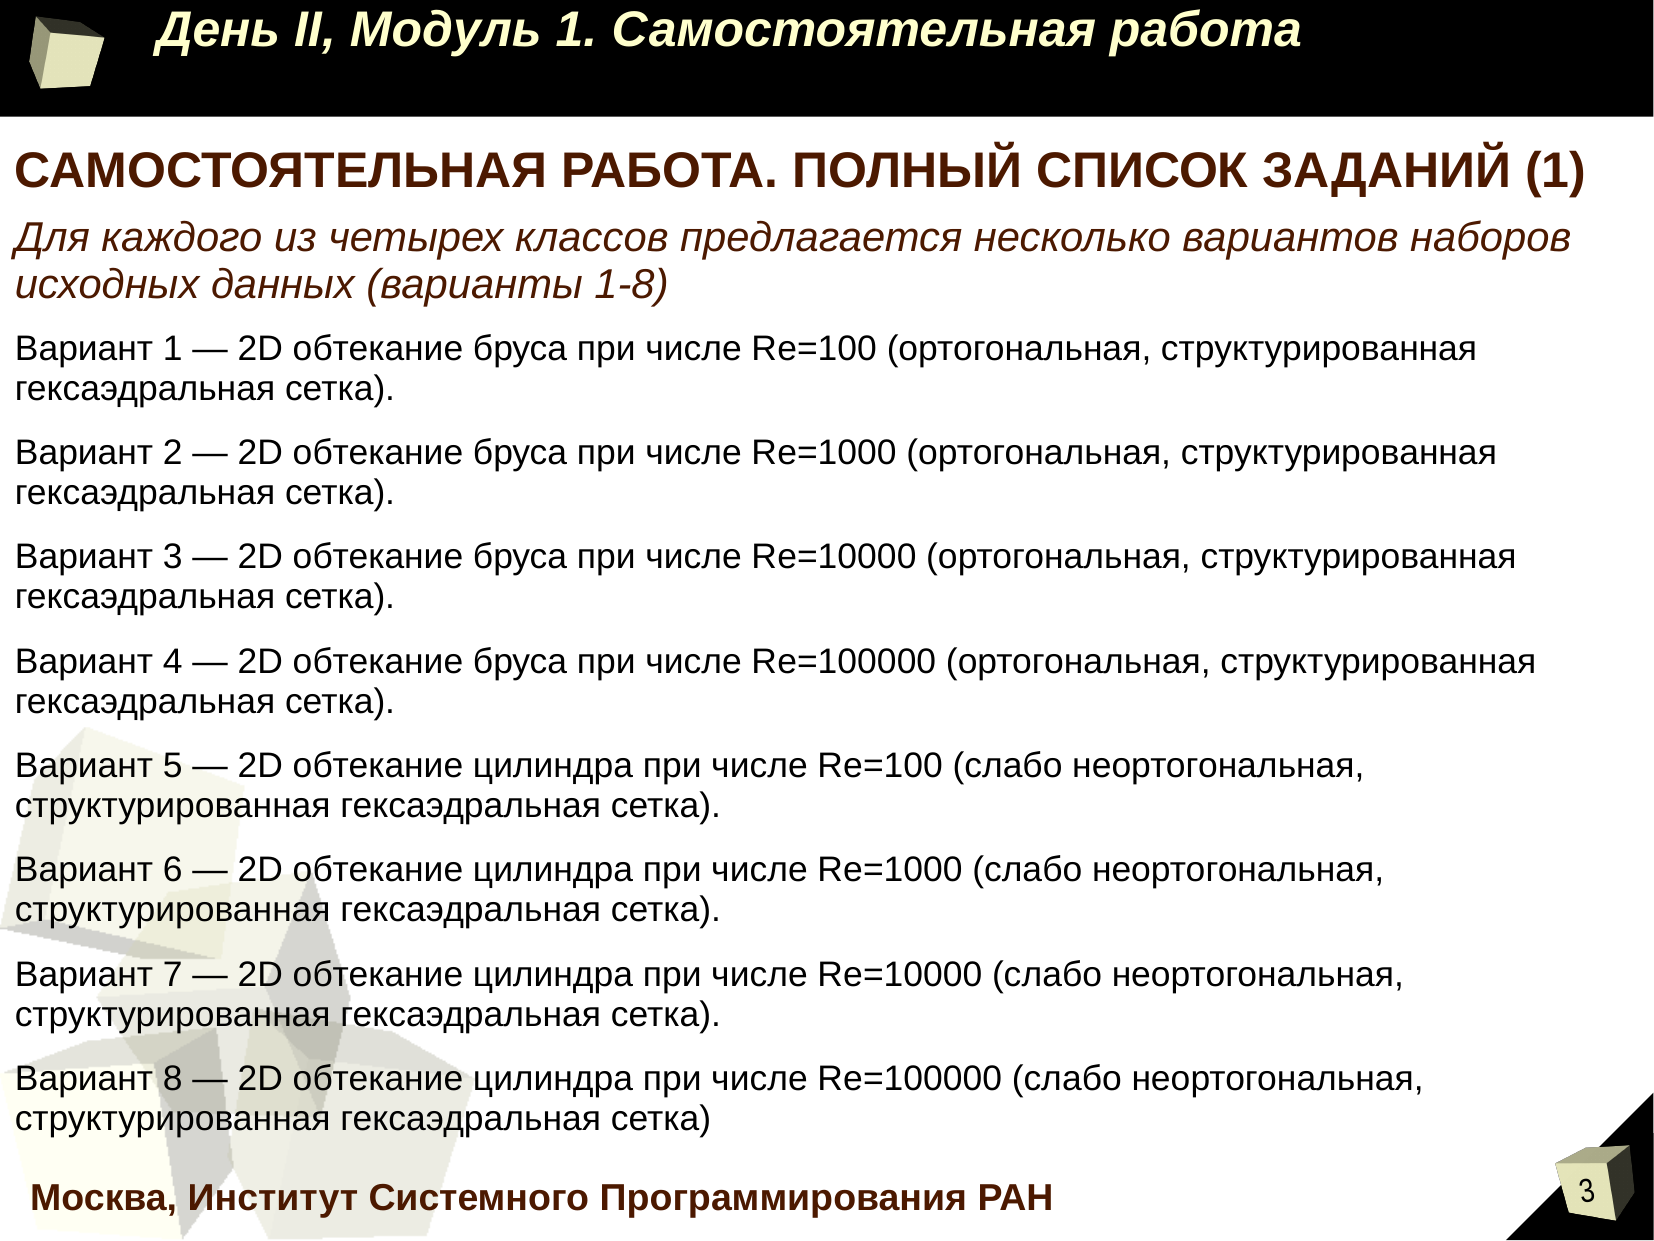

САМОСТОЯТЕЛЬНАЯ РАБОТА. ПОЛНЫЙ СПИСОК ЗАДАНИЙ (1)
Для каждого из четырех классов предлагается несколько вариантов наборов исходных данных (варианты 1-8)
Вариант 1 — 2D обтекание бруса при числе Re=100 (ортогональная, структурированная гексаэдральная сетка).
Вариант 2 — 2D обтекание бруса при числе Re=1000 (ортогональная, структурированная гексаэдральная сетка).
Вариант 3 — 2D обтекание бруса при числе Re=10000 (ортогональная, структурированная гексаэдральная сетка).
Вариант 4 — 2D обтекание бруса при числе Re=100000 (ортогональная, структурированная гексаэдральная сетка).
Вариант 5 — 2D обтекание цилиндра при числе Re=100 (слабо неортогональная, структурированная гексаэдральная сетка).
Вариант 6 — 2D обтекание цилиндра при числе Re=1000 (слабо неортогональная, структурированная гексаэдральная сетка).
Вариант 7 — 2D обтекание цилиндра при числе Re=10000 (слабо неортогональная, структурированная гексаэдральная сетка).
Вариант 8 — 2D обтекание цилиндра при числе Re=100000 (слабо неортогональная, структурированная гексаэдральная сетка)